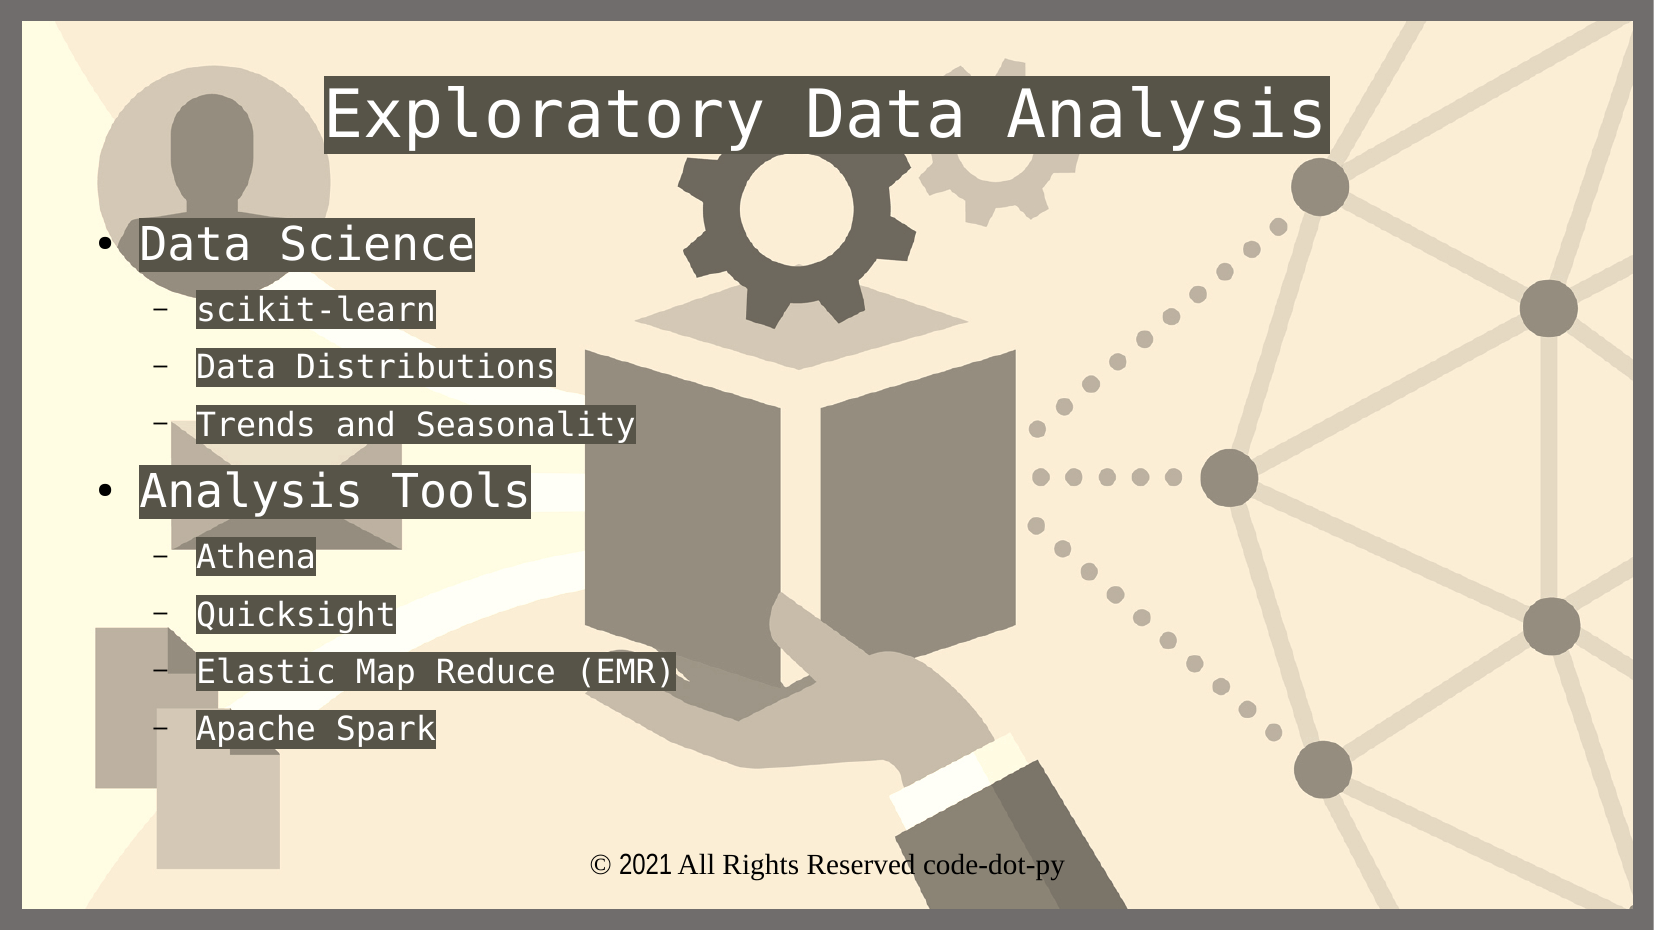

# Exploratory Data Analysis
Data Science
scikit-learn
Data Distributions
Trends and Seasonality
Analysis Tools
Athena
Quicksight
Elastic Map Reduce (EMR)
Apache Spark